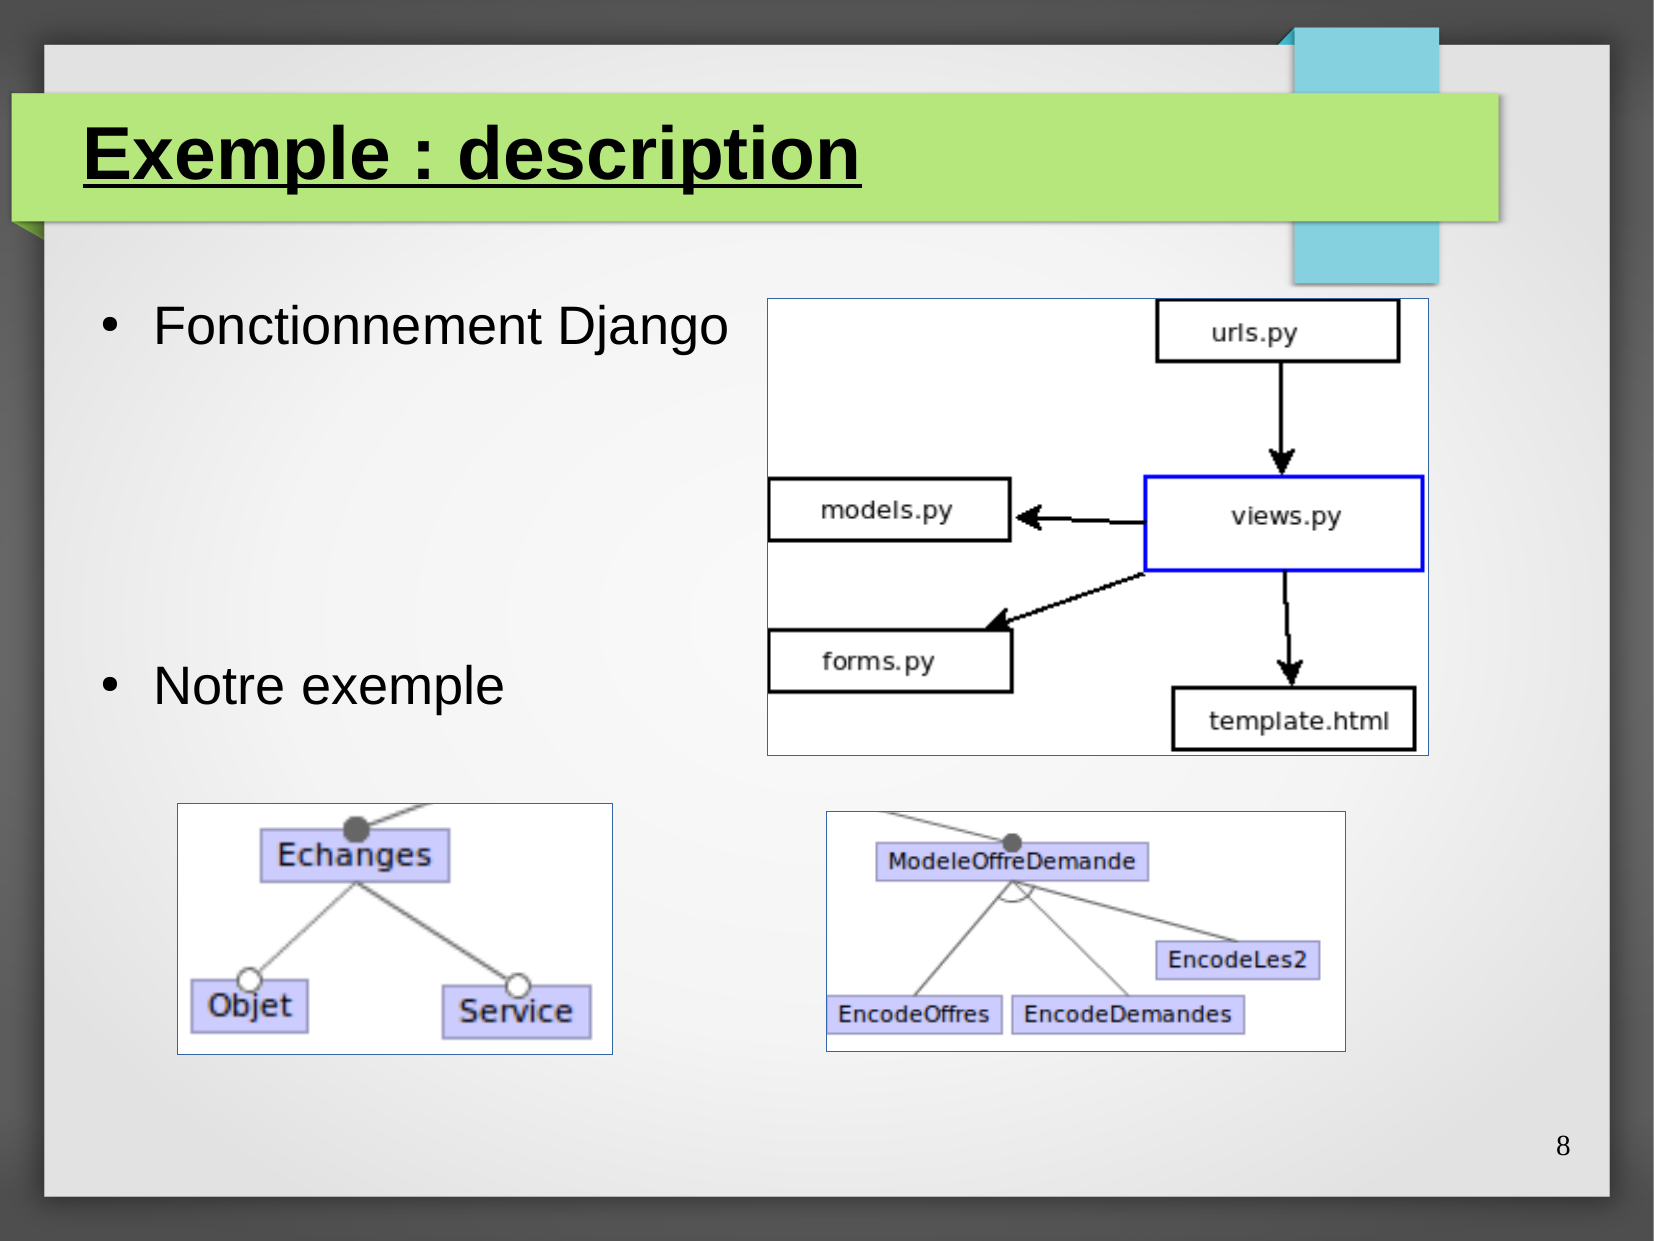

# Exemple : description
Fonctionnement Django
Notre exemple
8